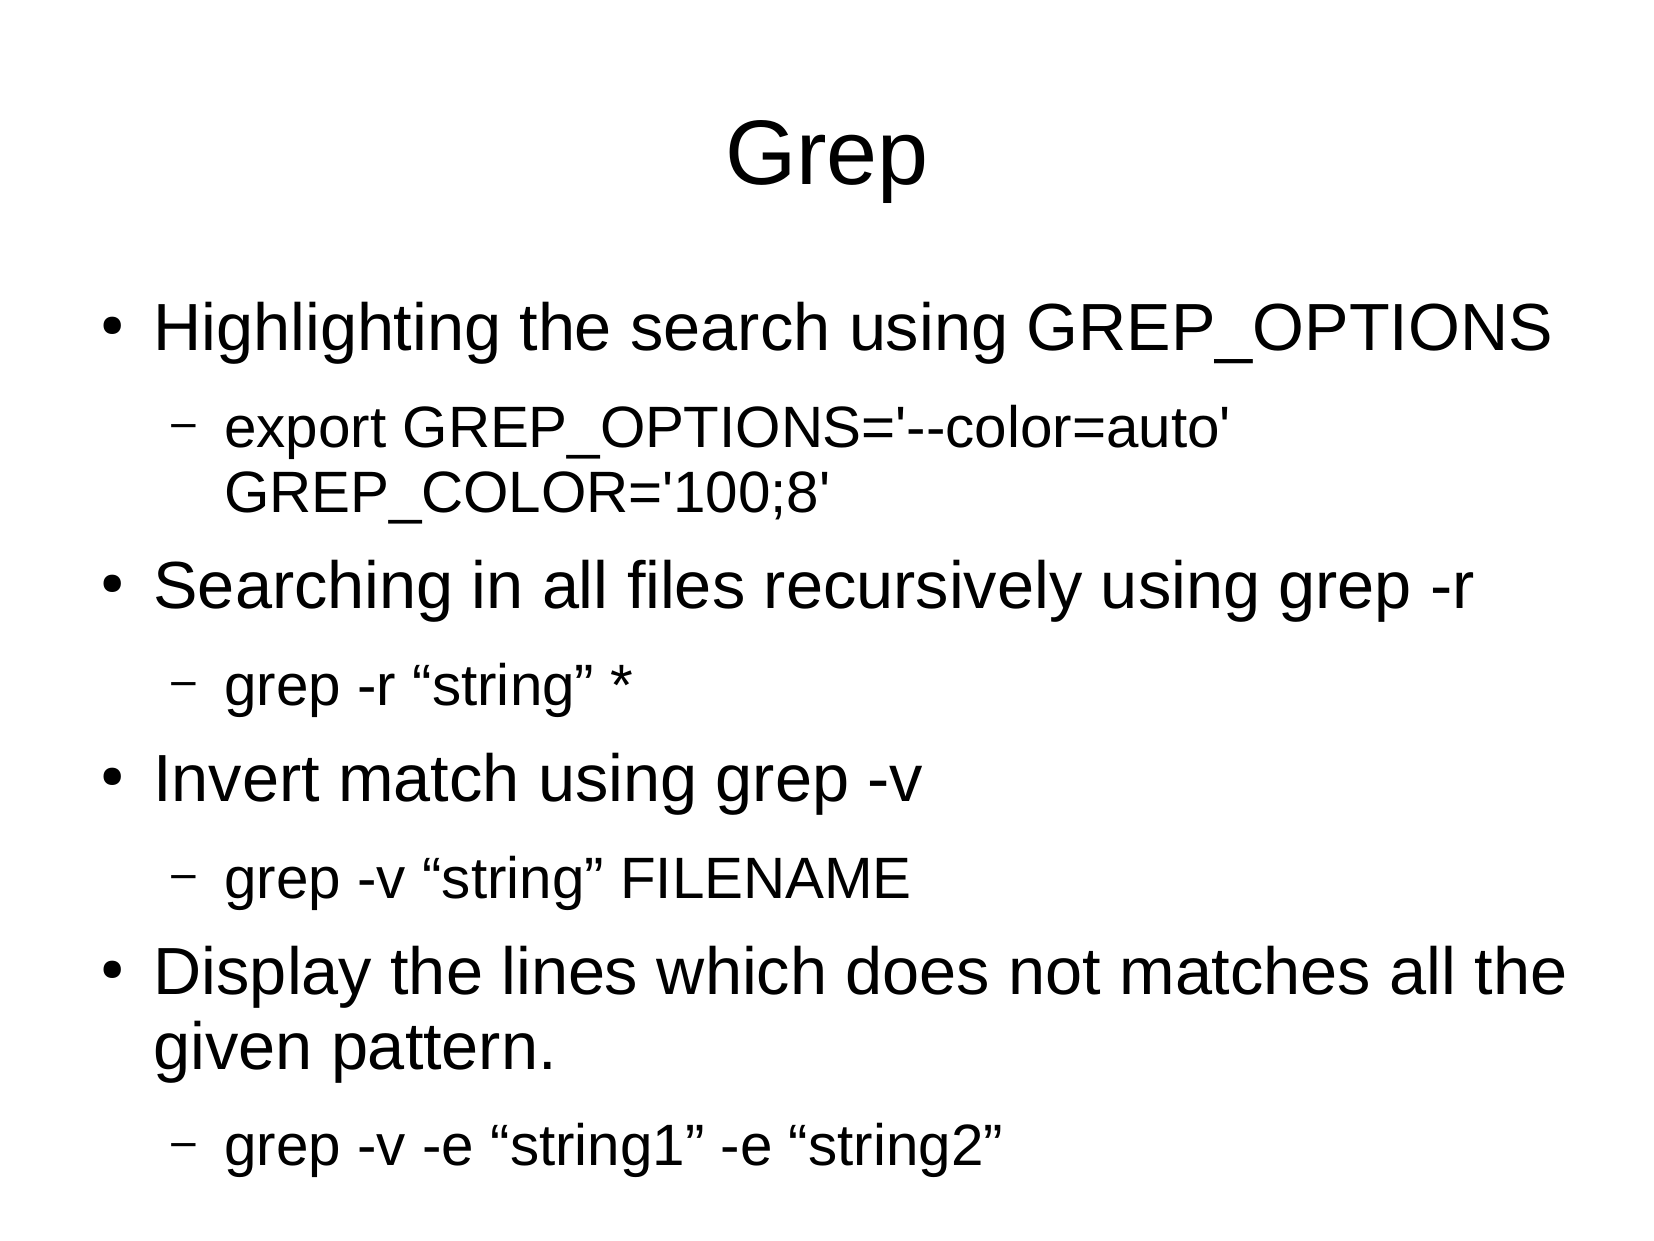

# Grep
Highlighting the search using GREP_OPTIONS
export GREP_OPTIONS='--color=auto' GREP_COLOR='100;8'
Searching in all files recursively using grep -r
grep -r “string” *
Invert match using grep -v
grep -v “string” FILENAME
Display the lines which does not matches all the given pattern.
grep -v -e “string1” -e “string2”